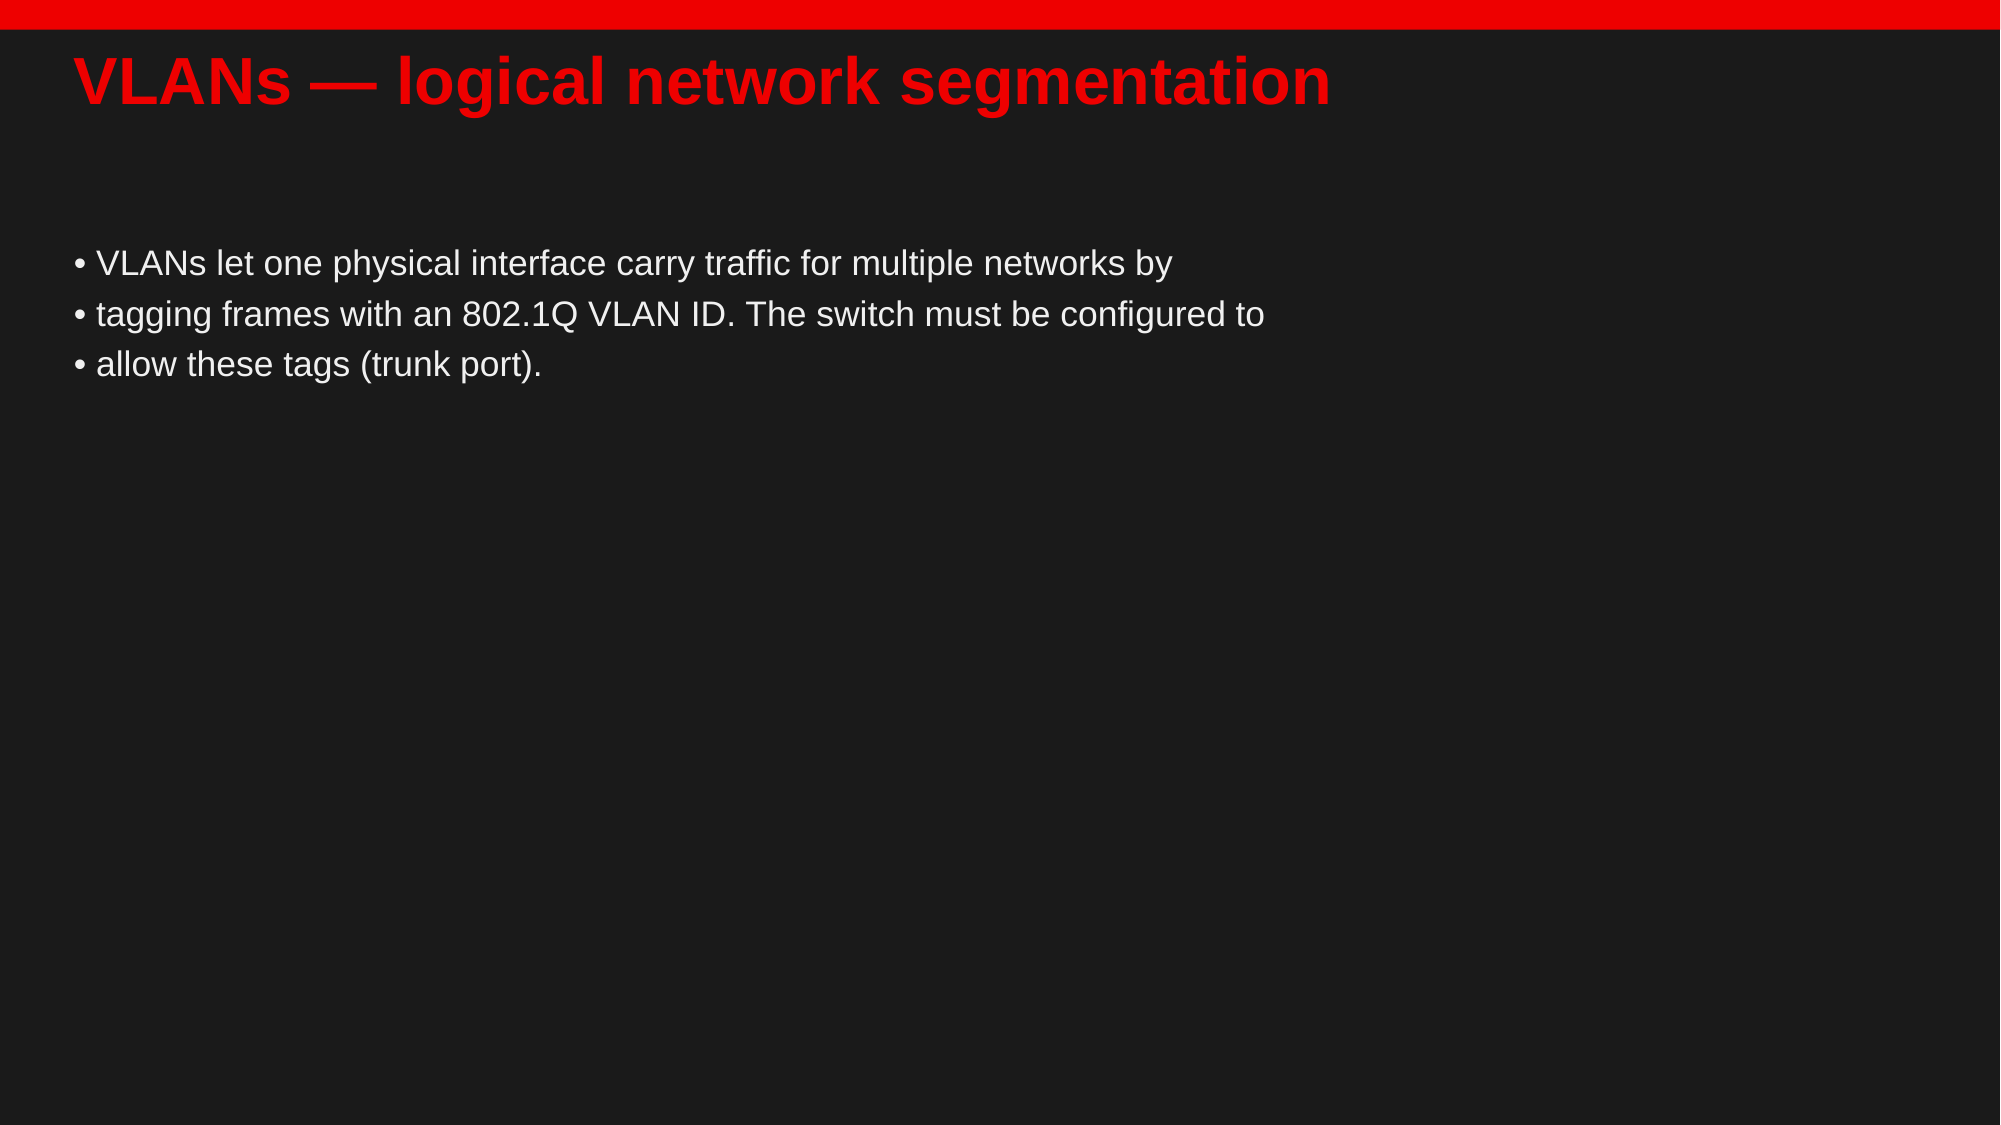

VLANs — logical network segmentation
• VLANs let one physical interface carry traffic for multiple networks by
• tagging frames with an 802.1Q VLAN ID. The switch must be configured to
• allow these tags (trunk port).